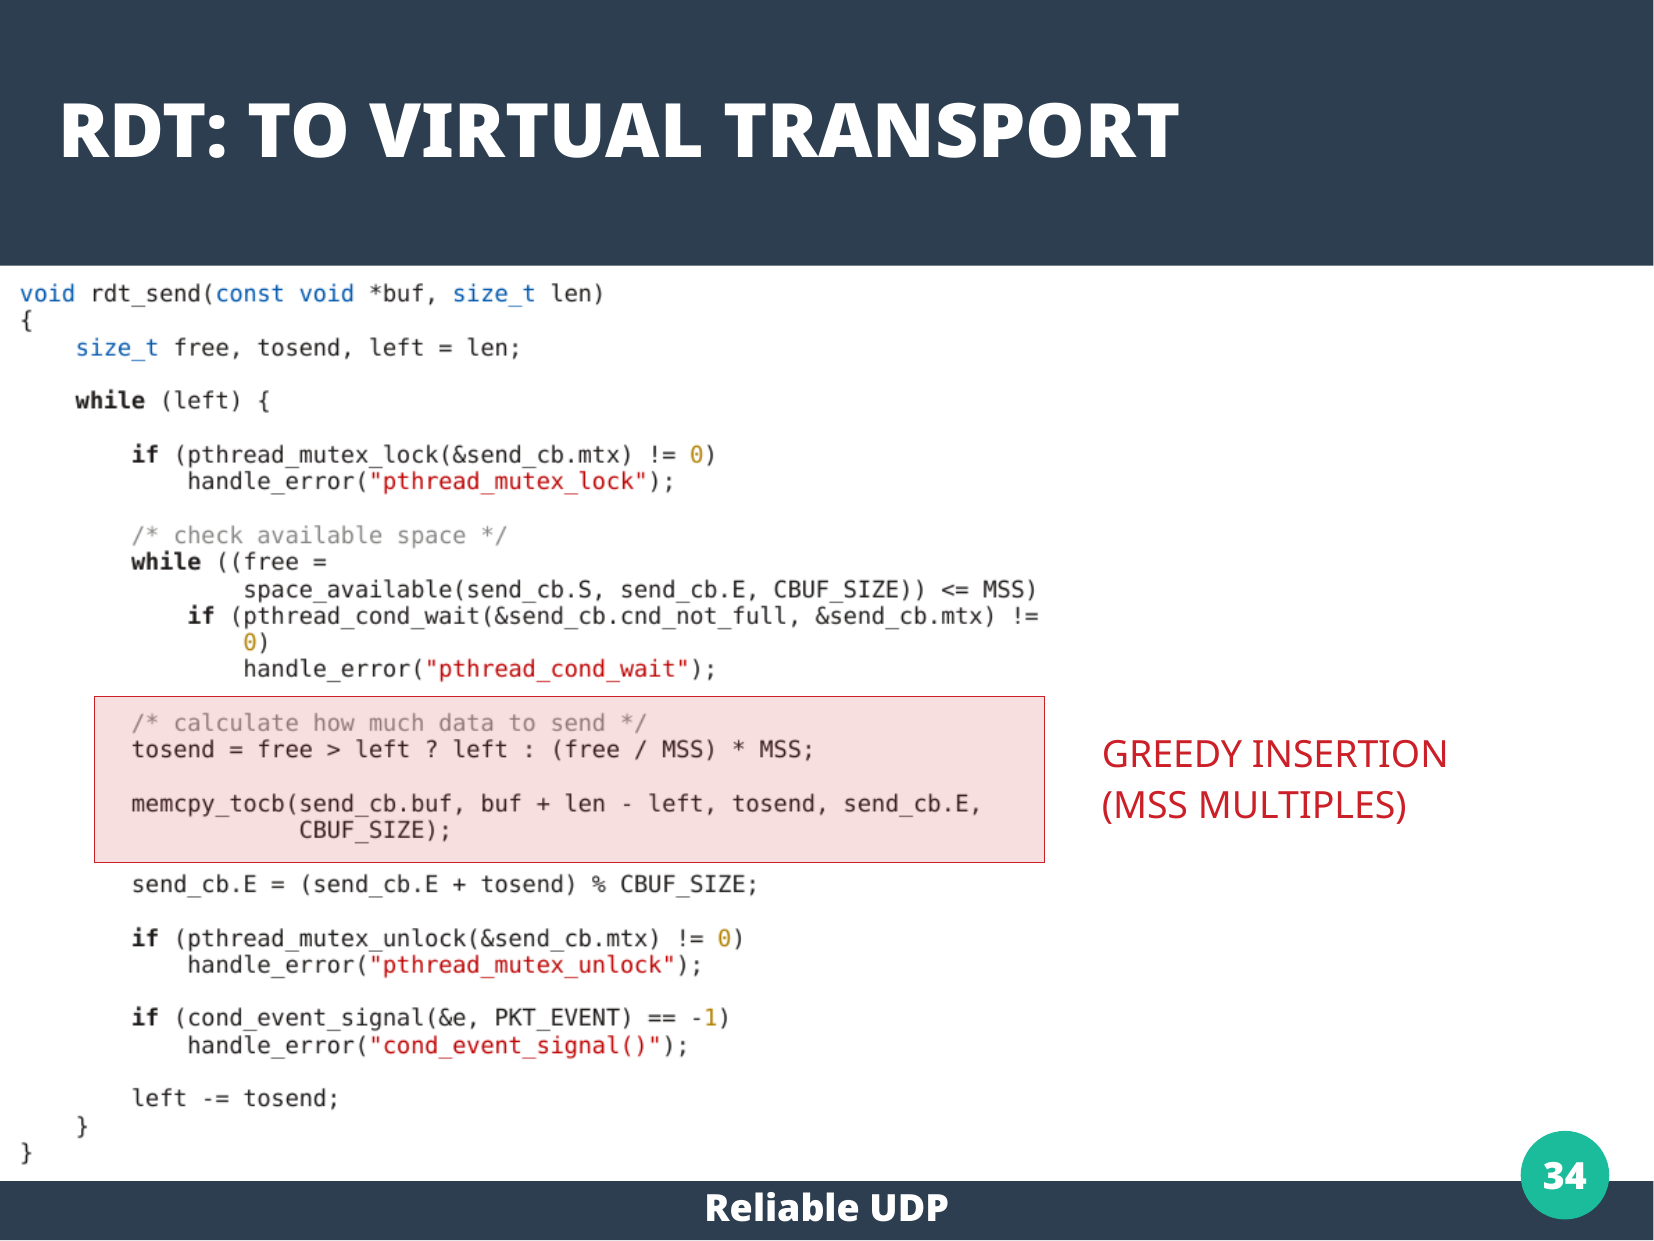

# RDT: TO VIRTUAL TRANSPORT
GREEDY INSERTION
(MSS MULTIPLES)
34
Reliable UDP